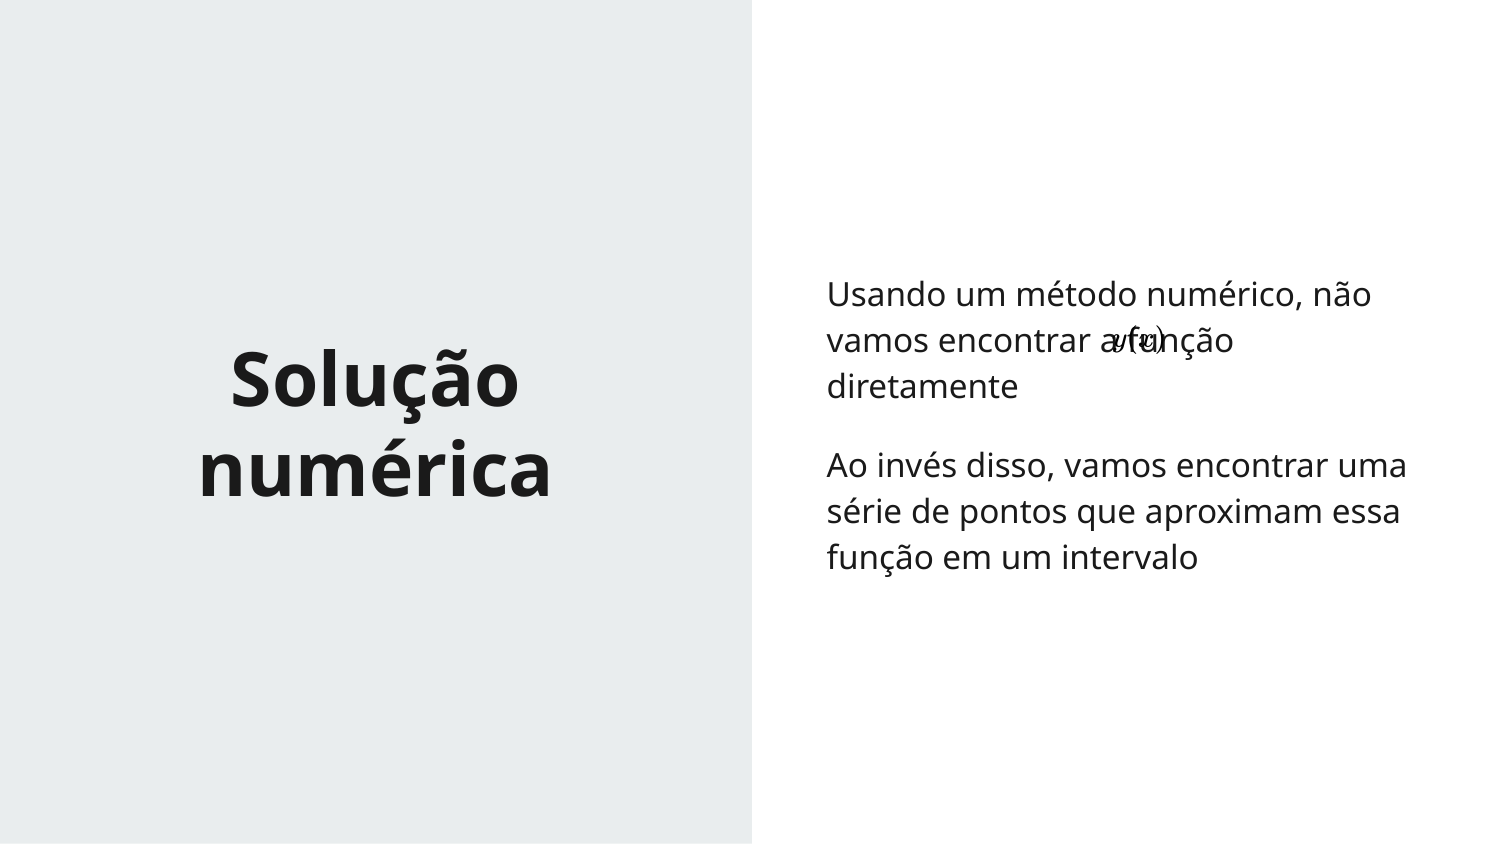

# Solução numérica
Usando um método numérico, não vamos encontrar a função diretamente
Ao invés disso, vamos encontrar uma série de pontos que aproximam essa função em um intervalo